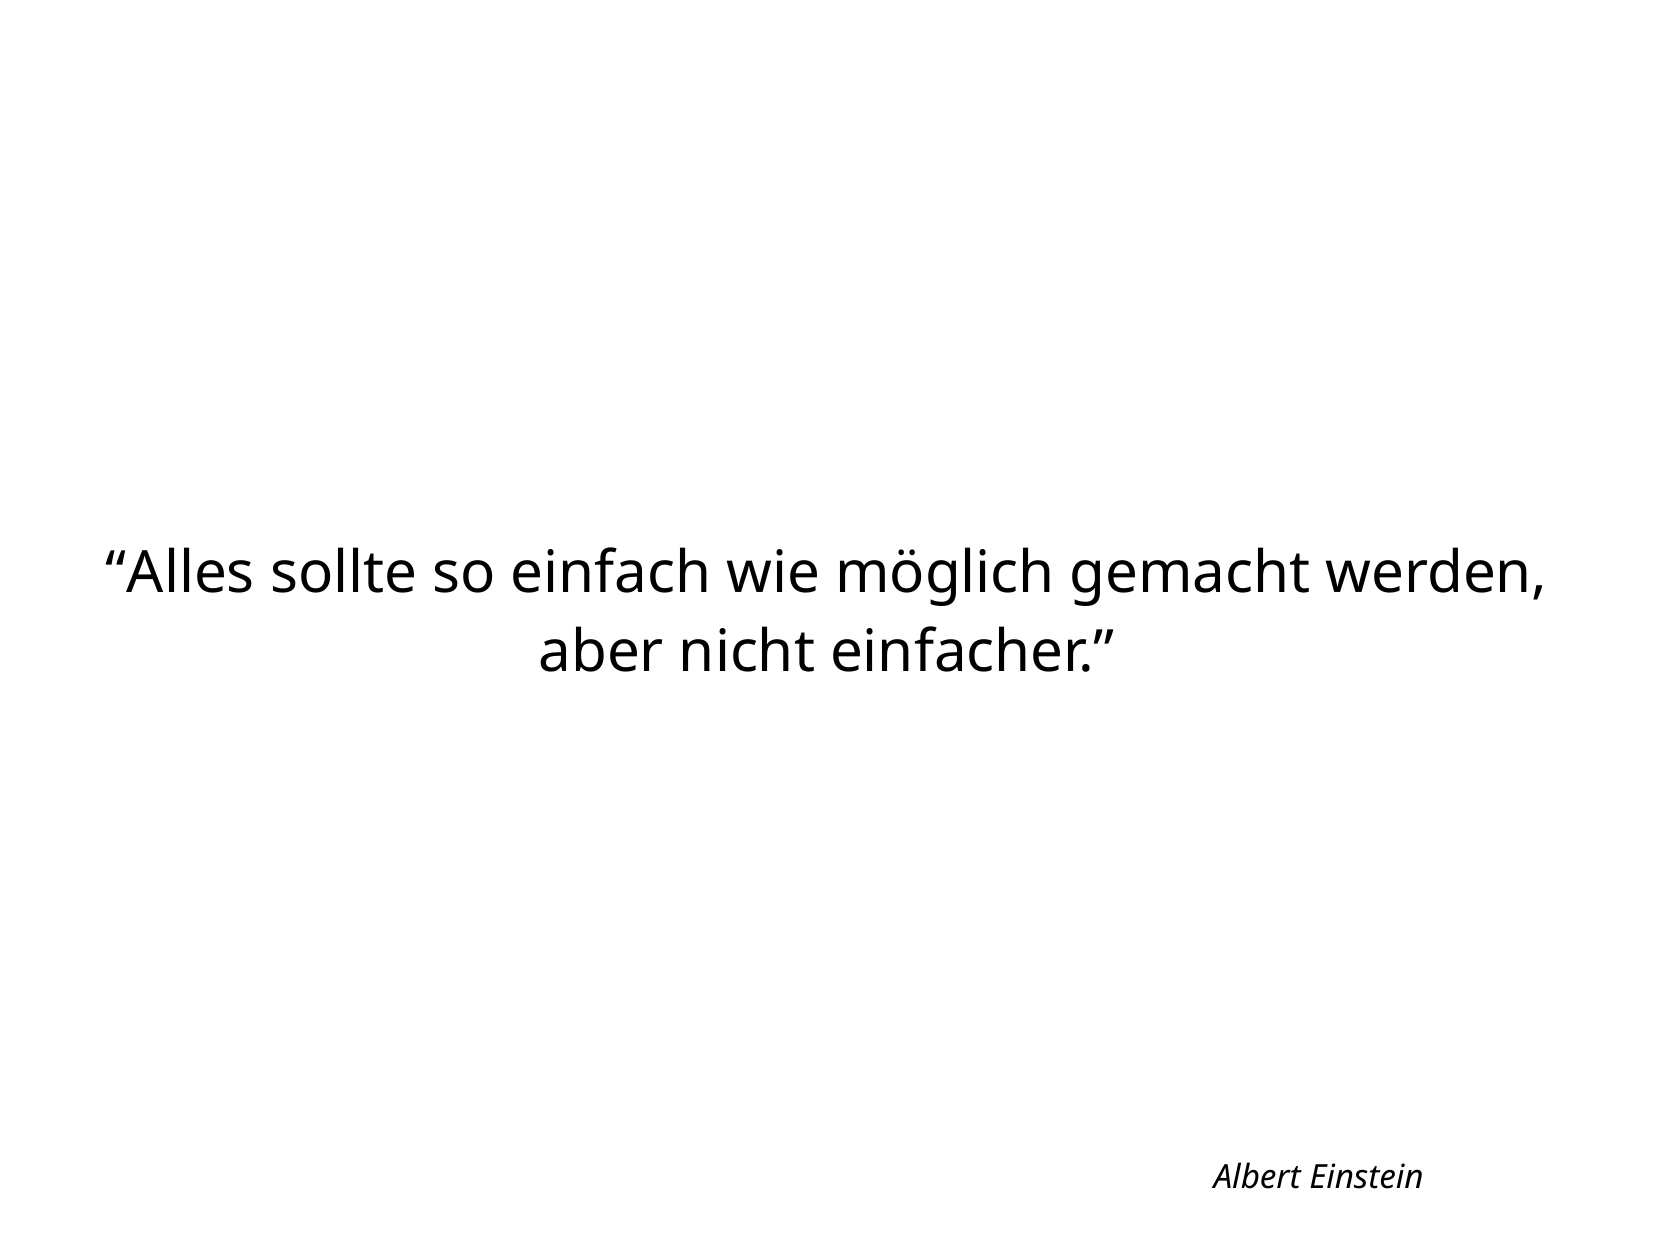

# “Alles sollte so einfach wie möglich gemacht werden, aber nicht einfacher.”
Albert Einstein